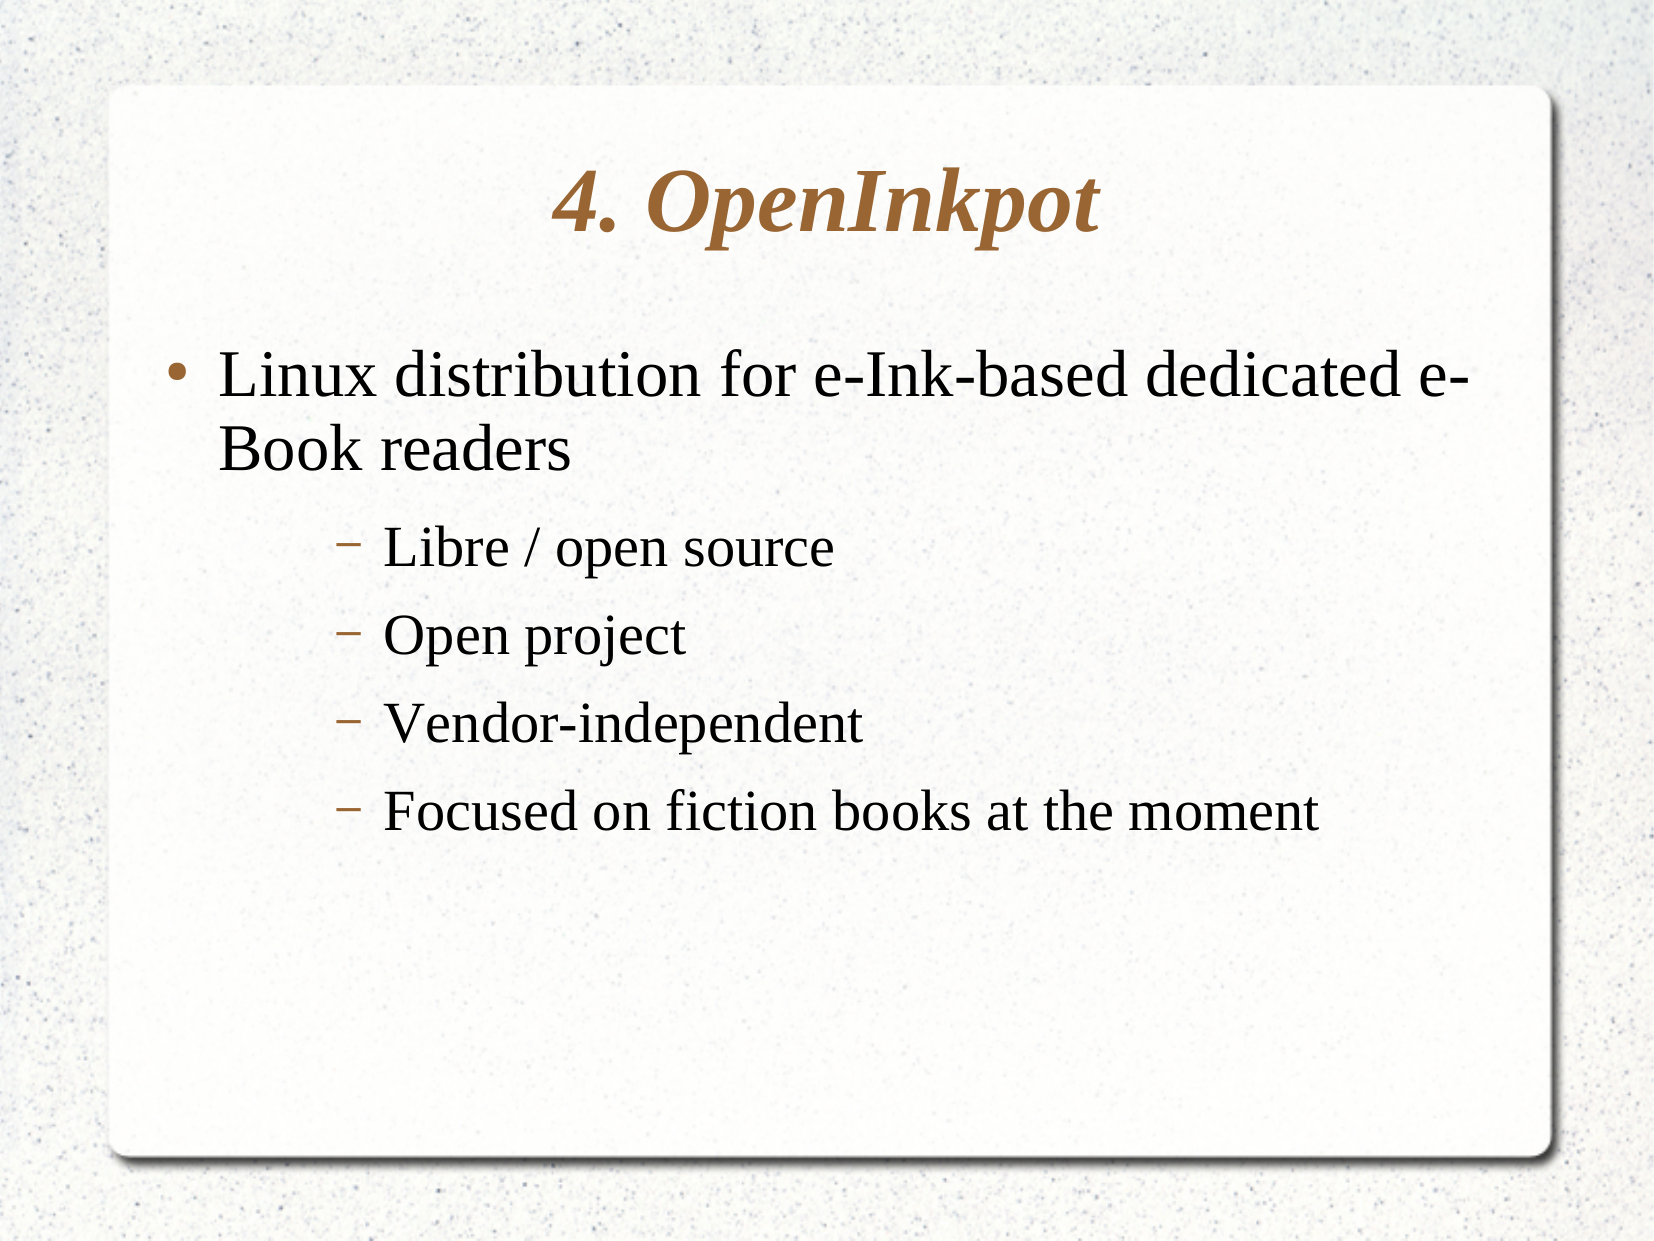

# 4. OpenInkpot
Linux distribution for e-Ink-based dedicated e-Book readers
Libre / open source
Open project
Vendor-independent
Focused on fiction books at the moment